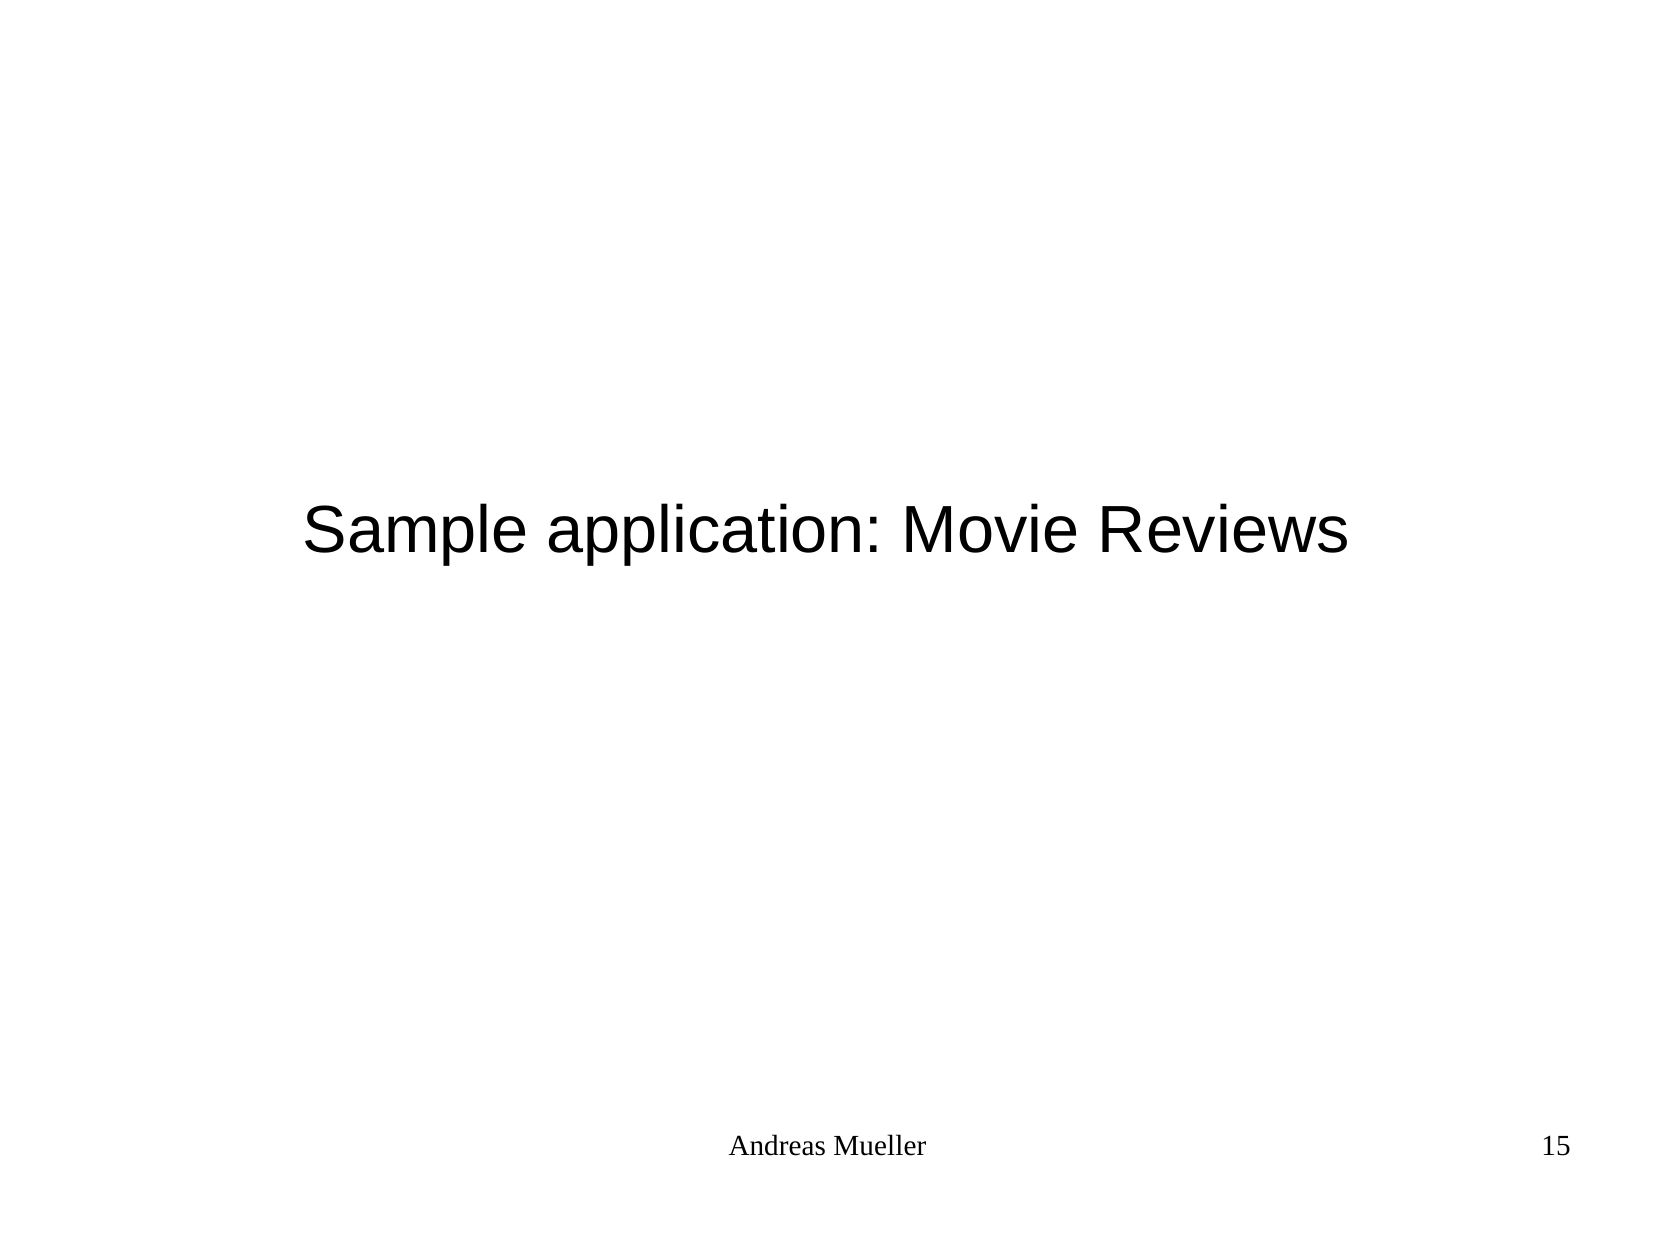

# Sample application: Movie Reviews
Andreas Mueller
15